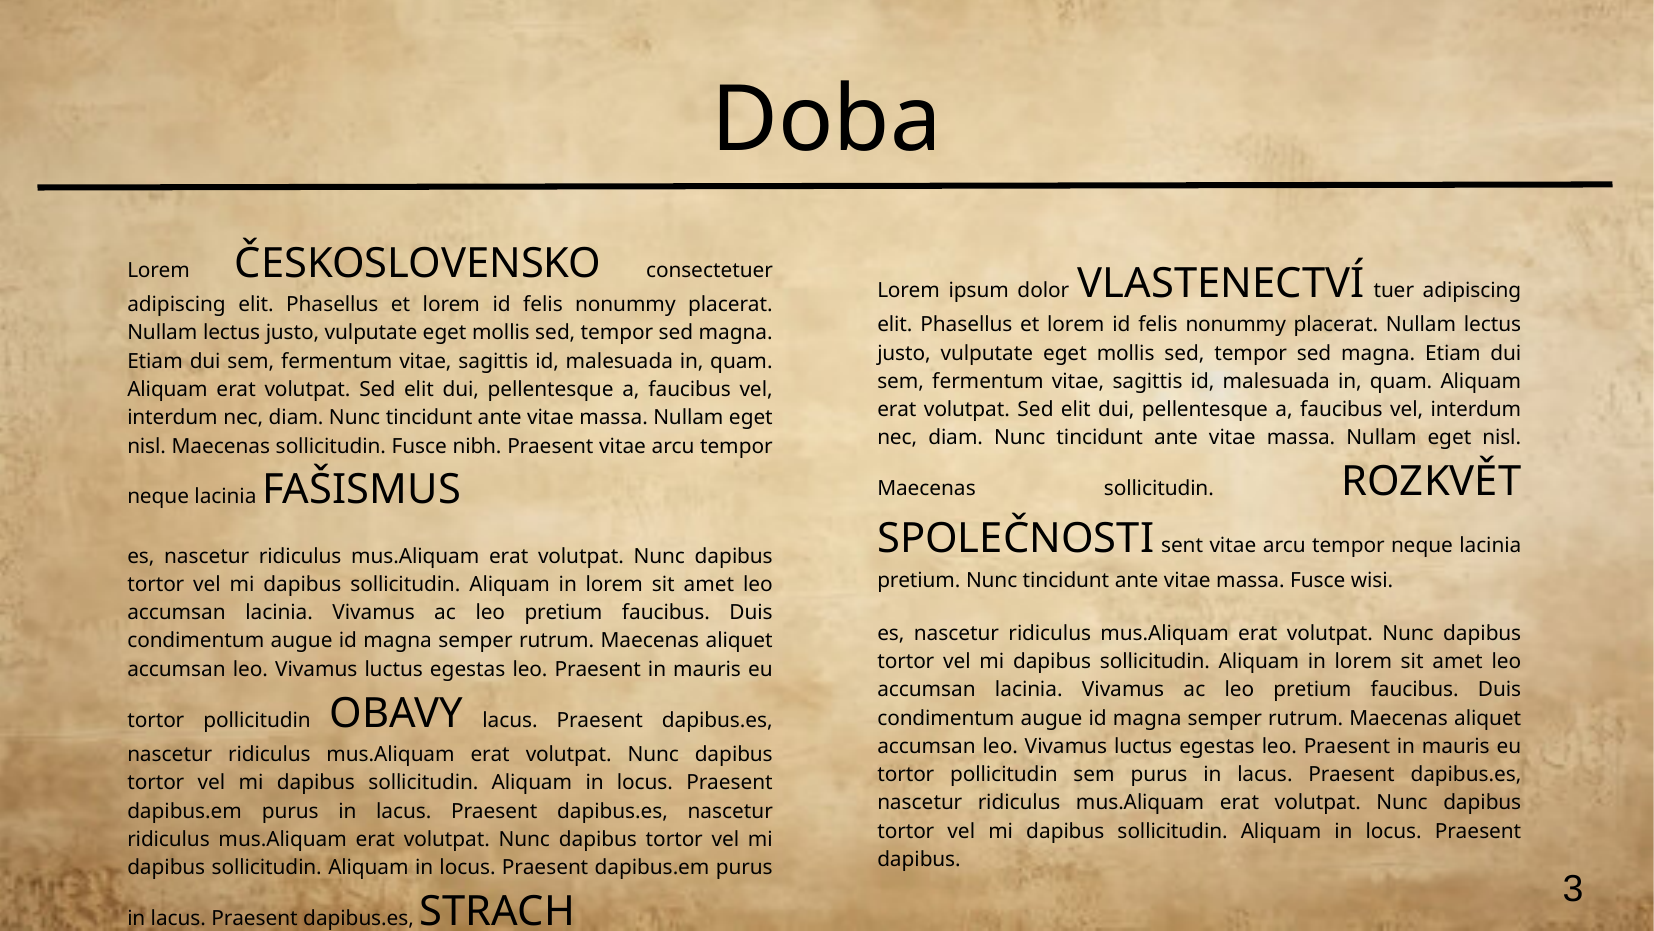

# Doba
Lorem ČESKOSLOVENSKO consectetuer adipiscing elit. Phasellus et lorem id felis nonummy placerat. Nullam lectus justo, vulputate eget mollis sed, tempor sed magna. Etiam dui sem, fermentum vitae, sagittis id, malesuada in, quam. Aliquam erat volutpat. Sed elit dui, pellentesque a, faucibus vel, interdum nec, diam. Nunc tincidunt ante vitae massa. Nullam eget nisl. Maecenas sollicitudin. Fusce nibh. Praesent vitae arcu tempor neque lacinia FAŠISMUS
es, nascetur ridiculus mus.Aliquam erat volutpat. Nunc dapibus tortor vel mi dapibus sollicitudin. Aliquam in lorem sit amet leo accumsan lacinia. Vivamus ac leo pretium faucibus. Duis condimentum augue id magna semper rutrum. Maecenas aliquet accumsan leo. Vivamus luctus egestas leo. Praesent in mauris eu tortor pollicitudin OBAVY lacus. Praesent dapibus.es, nascetur ridiculus mus.Aliquam erat volutpat. Nunc dapibus tortor vel mi dapibus sollicitudin. Aliquam in locus. Praesent dapibus.em purus in lacus. Praesent dapibus.es, nascetur ridiculus mus.Aliquam erat volutpat. Nunc dapibus tortor vel mi dapibus sollicitudin. Aliquam in locus. Praesent dapibus.em purus in lacus. Praesent dapibus.es, STRACH
Lorem ipsum dolor VLASTENECTVÍ tuer adipiscing elit. Phasellus et lorem id felis nonummy placerat. Nullam lectus justo, vulputate eget mollis sed, tempor sed magna. Etiam dui sem, fermentum vitae, sagittis id, malesuada in, quam. Aliquam erat volutpat. Sed elit dui, pellentesque a, faucibus vel, interdum nec, diam. Nunc tincidunt ante vitae massa. Nullam eget nisl. Maecenas sollicitudin. ROZKVĚT SPOLEČNOSTI sent vitae arcu tempor neque lacinia pretium. Nunc tincidunt ante vitae massa. Fusce wisi.
es, nascetur ridiculus mus.Aliquam erat volutpat. Nunc dapibus tortor vel mi dapibus sollicitudin. Aliquam in lorem sit amet leo accumsan lacinia. Vivamus ac leo pretium faucibus. Duis condimentum augue id magna semper rutrum. Maecenas aliquet accumsan leo. Vivamus luctus egestas leo. Praesent in mauris eu tortor pollicitudin sem purus in lacus. Praesent dapibus.es, nascetur ridiculus mus.Aliquam erat volutpat. Nunc dapibus tortor vel mi dapibus sollicitudin. Aliquam in locus. Praesent dapibus.